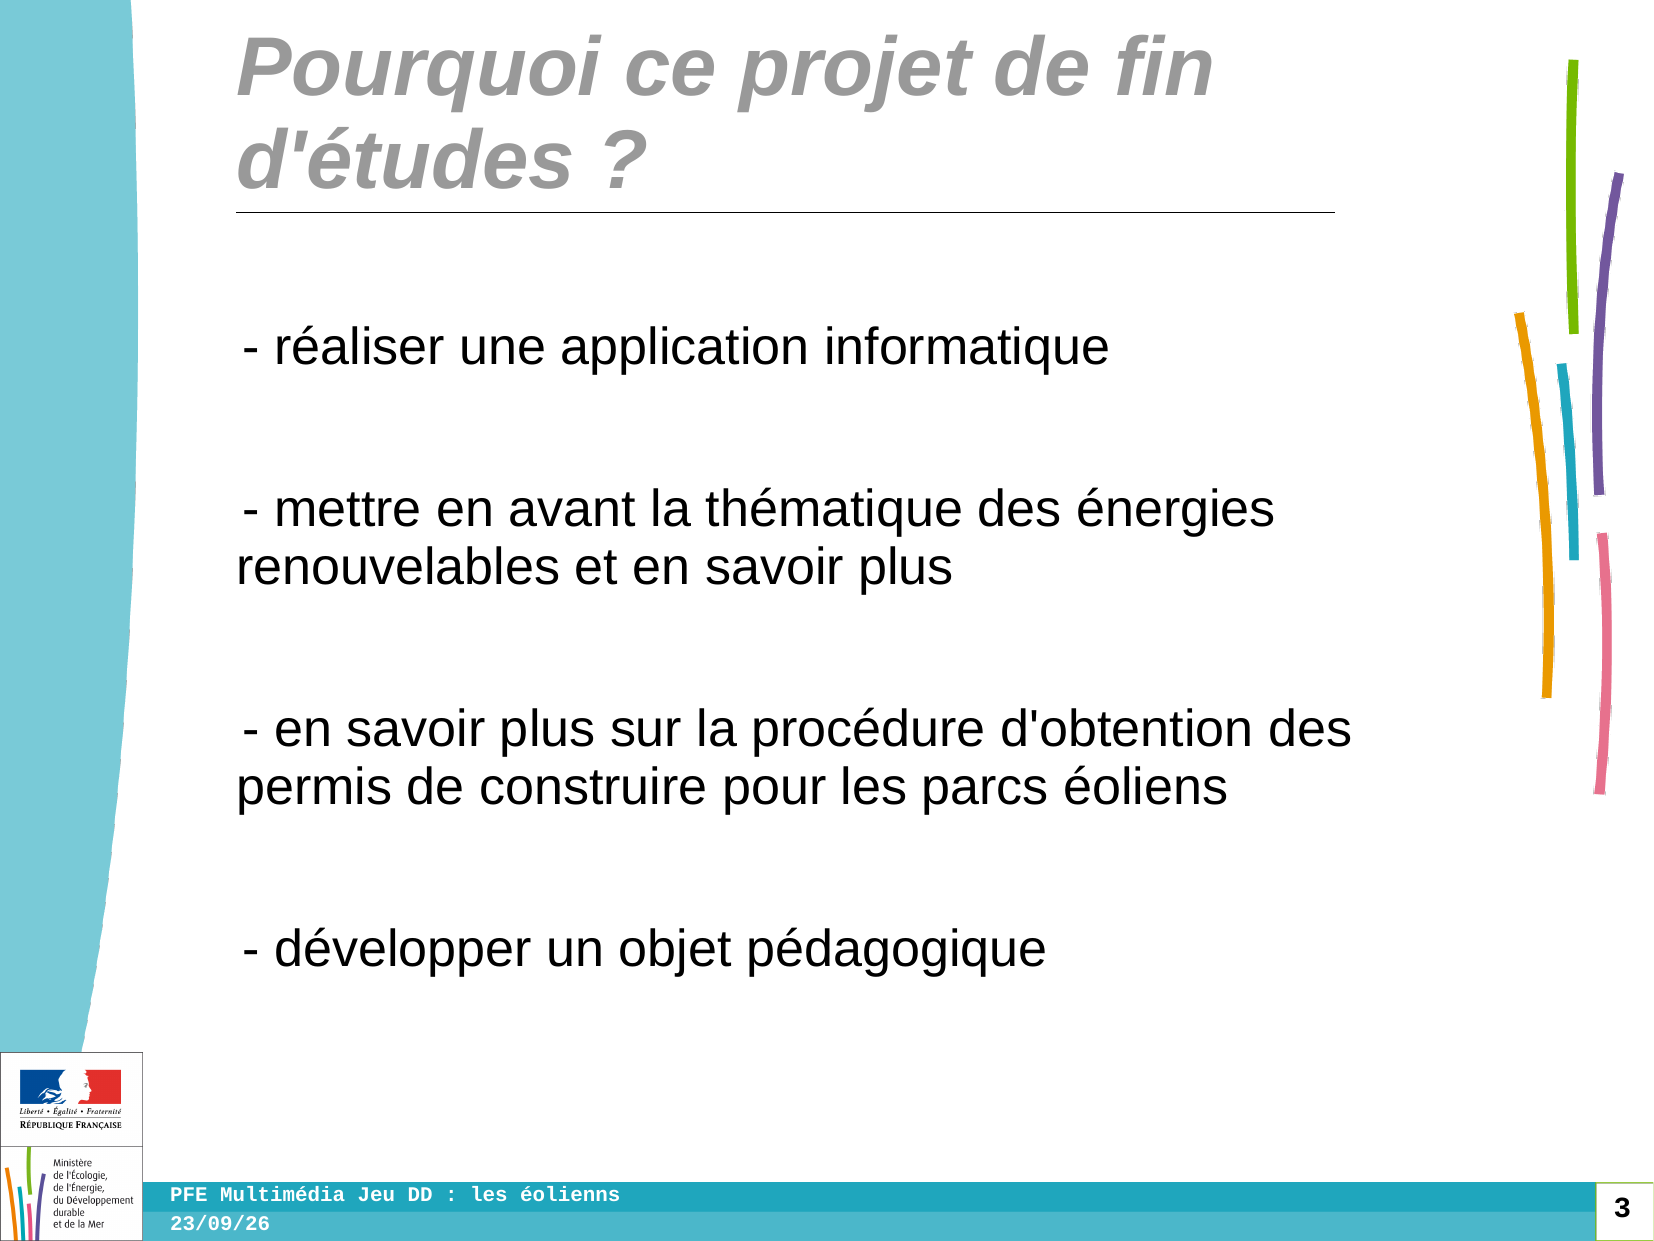

Pourquoi ce projet de fin d'études ?
# - réaliser une application informatique
- mettre en avant la thématique des énergies renouvelables et en savoir plus
- en savoir plus sur la procédure d'obtention des permis de construire pour les parcs éoliens
- développer un objet pédagogique
3
PFE Multimédia Jeu DD : les éolienns